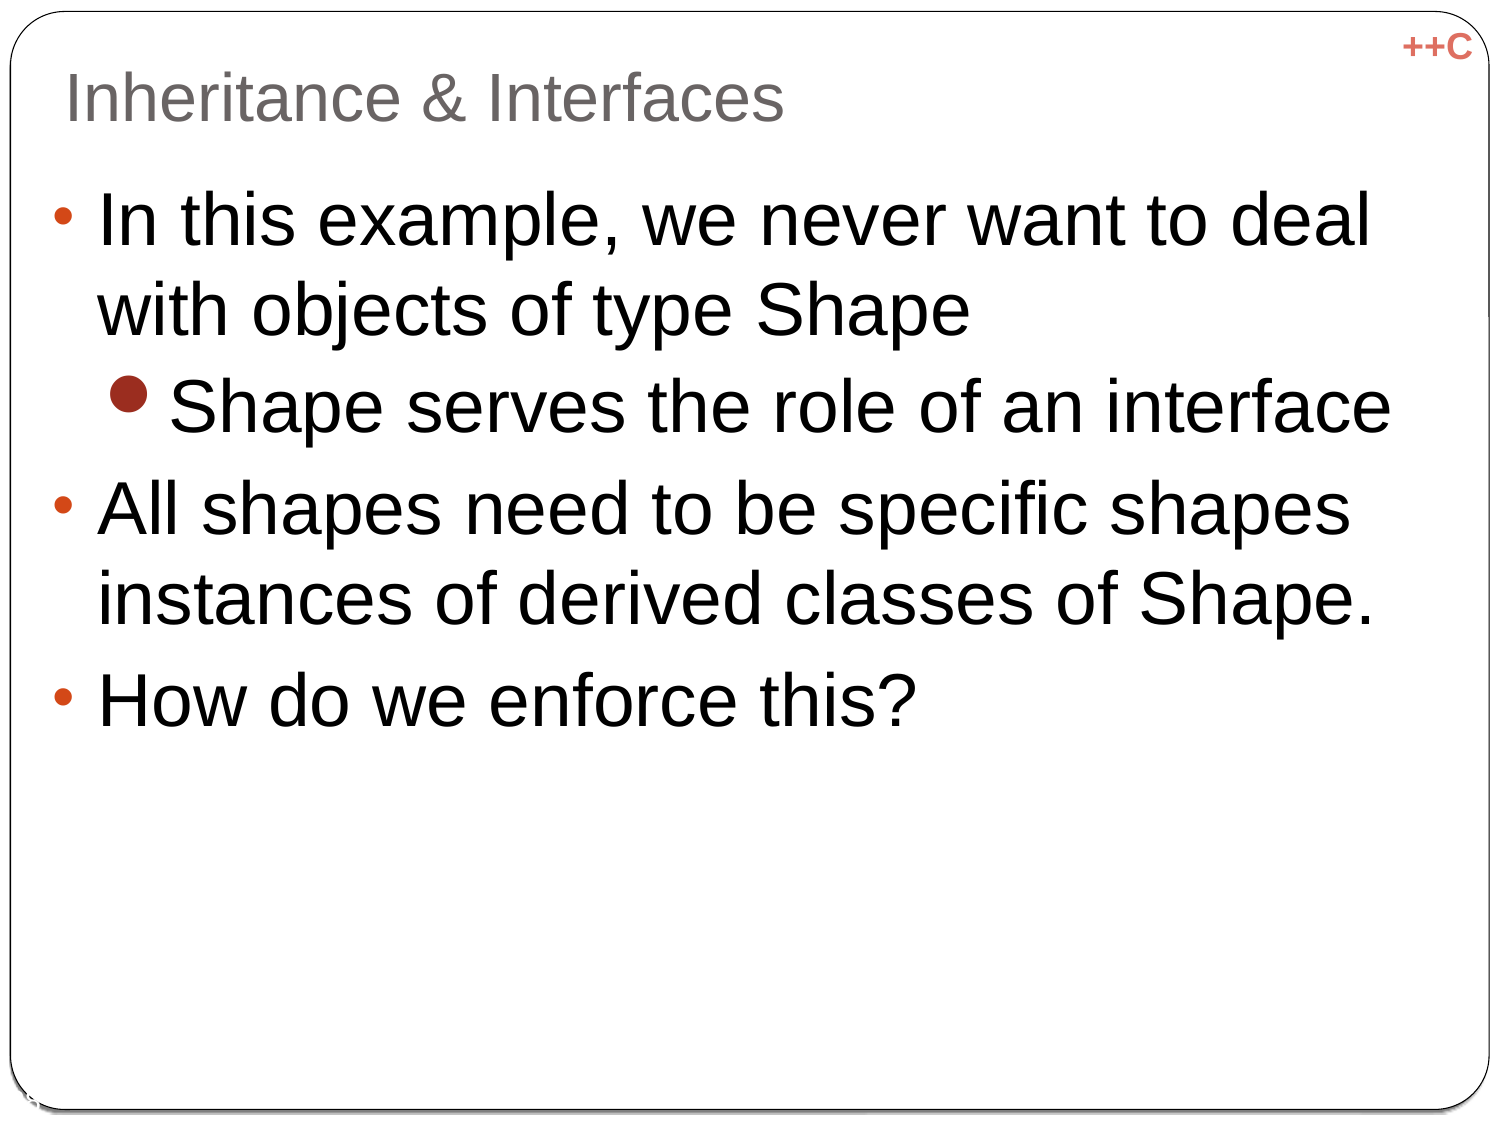

# Inheritance & Interfaces
In this example, we never want to deal with objects of type Shape
Shape serves the role of an interface
All shapes need to be specific shapes instances of derived classes of Shape.
How do we enforce this?